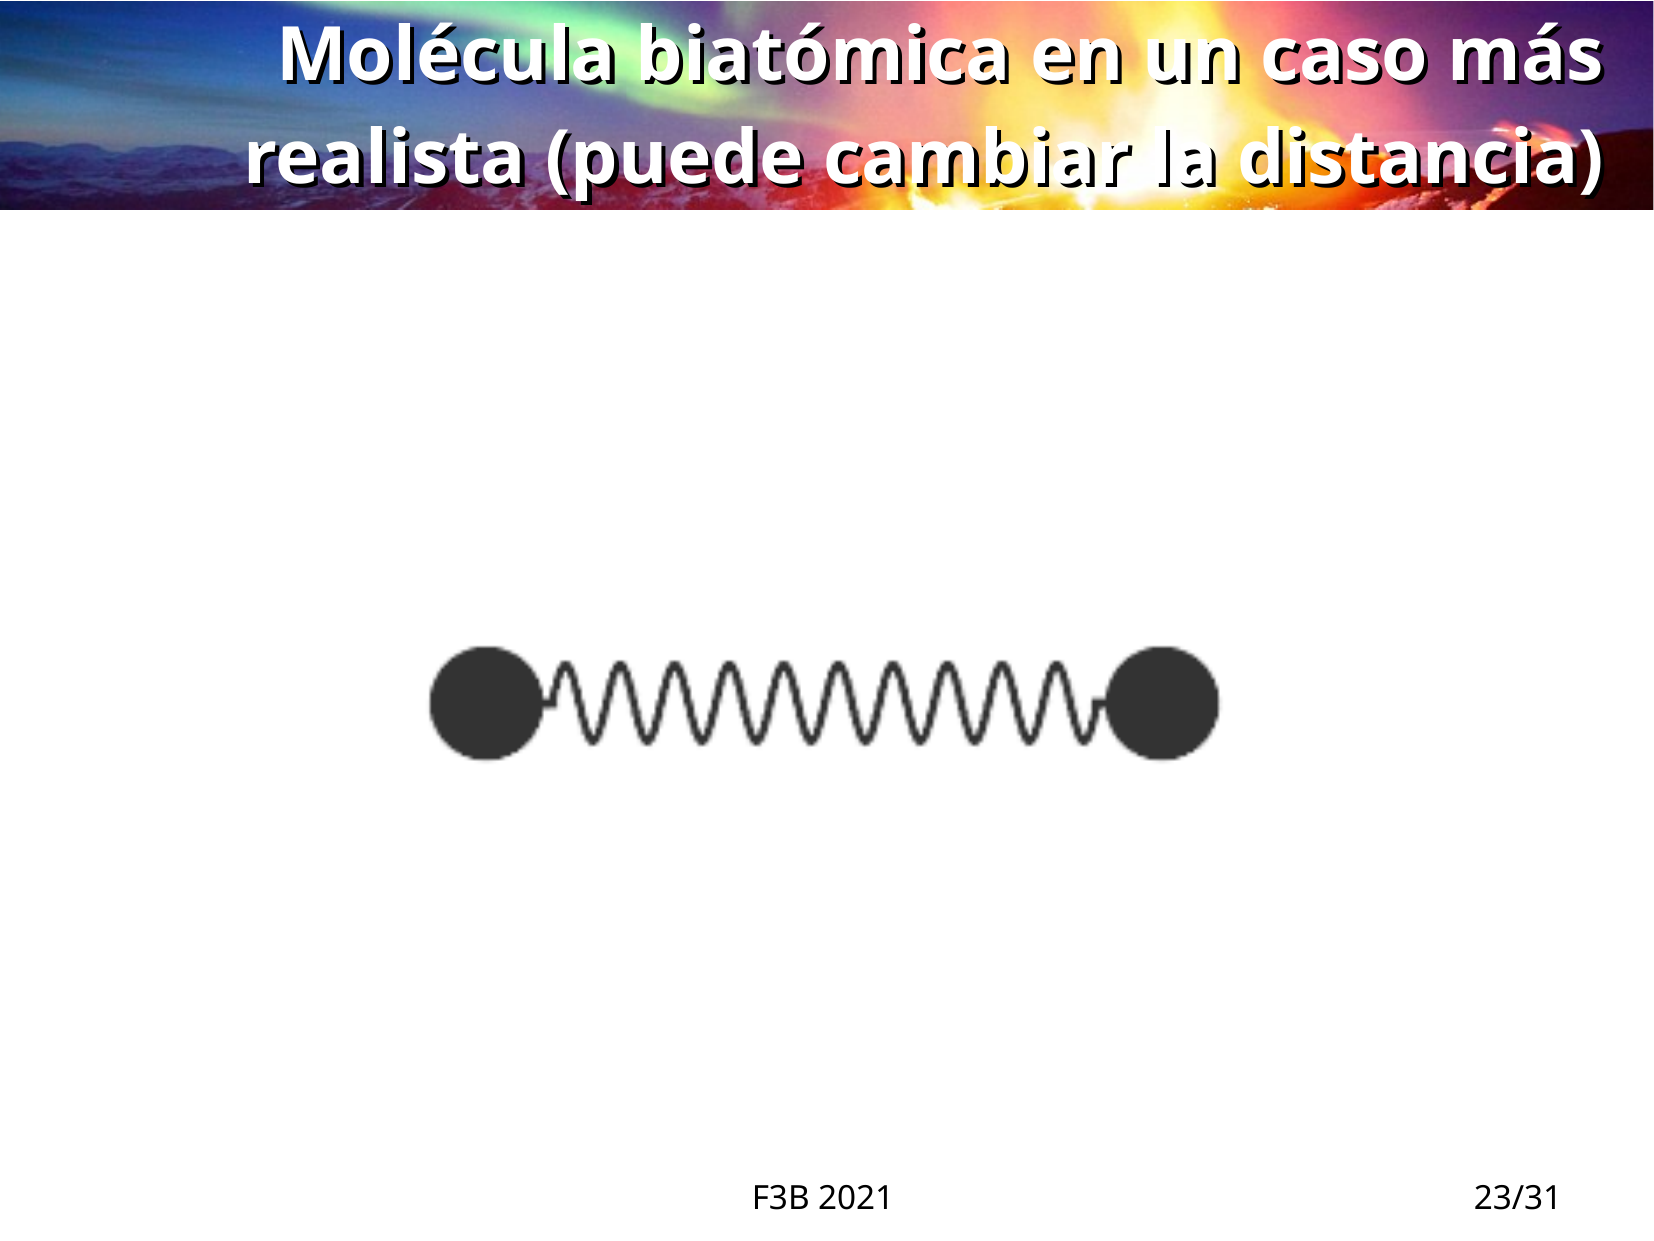

# Molécula biatómica en un caso más realista (puede cambiar la distancia)
F3B 2021
23